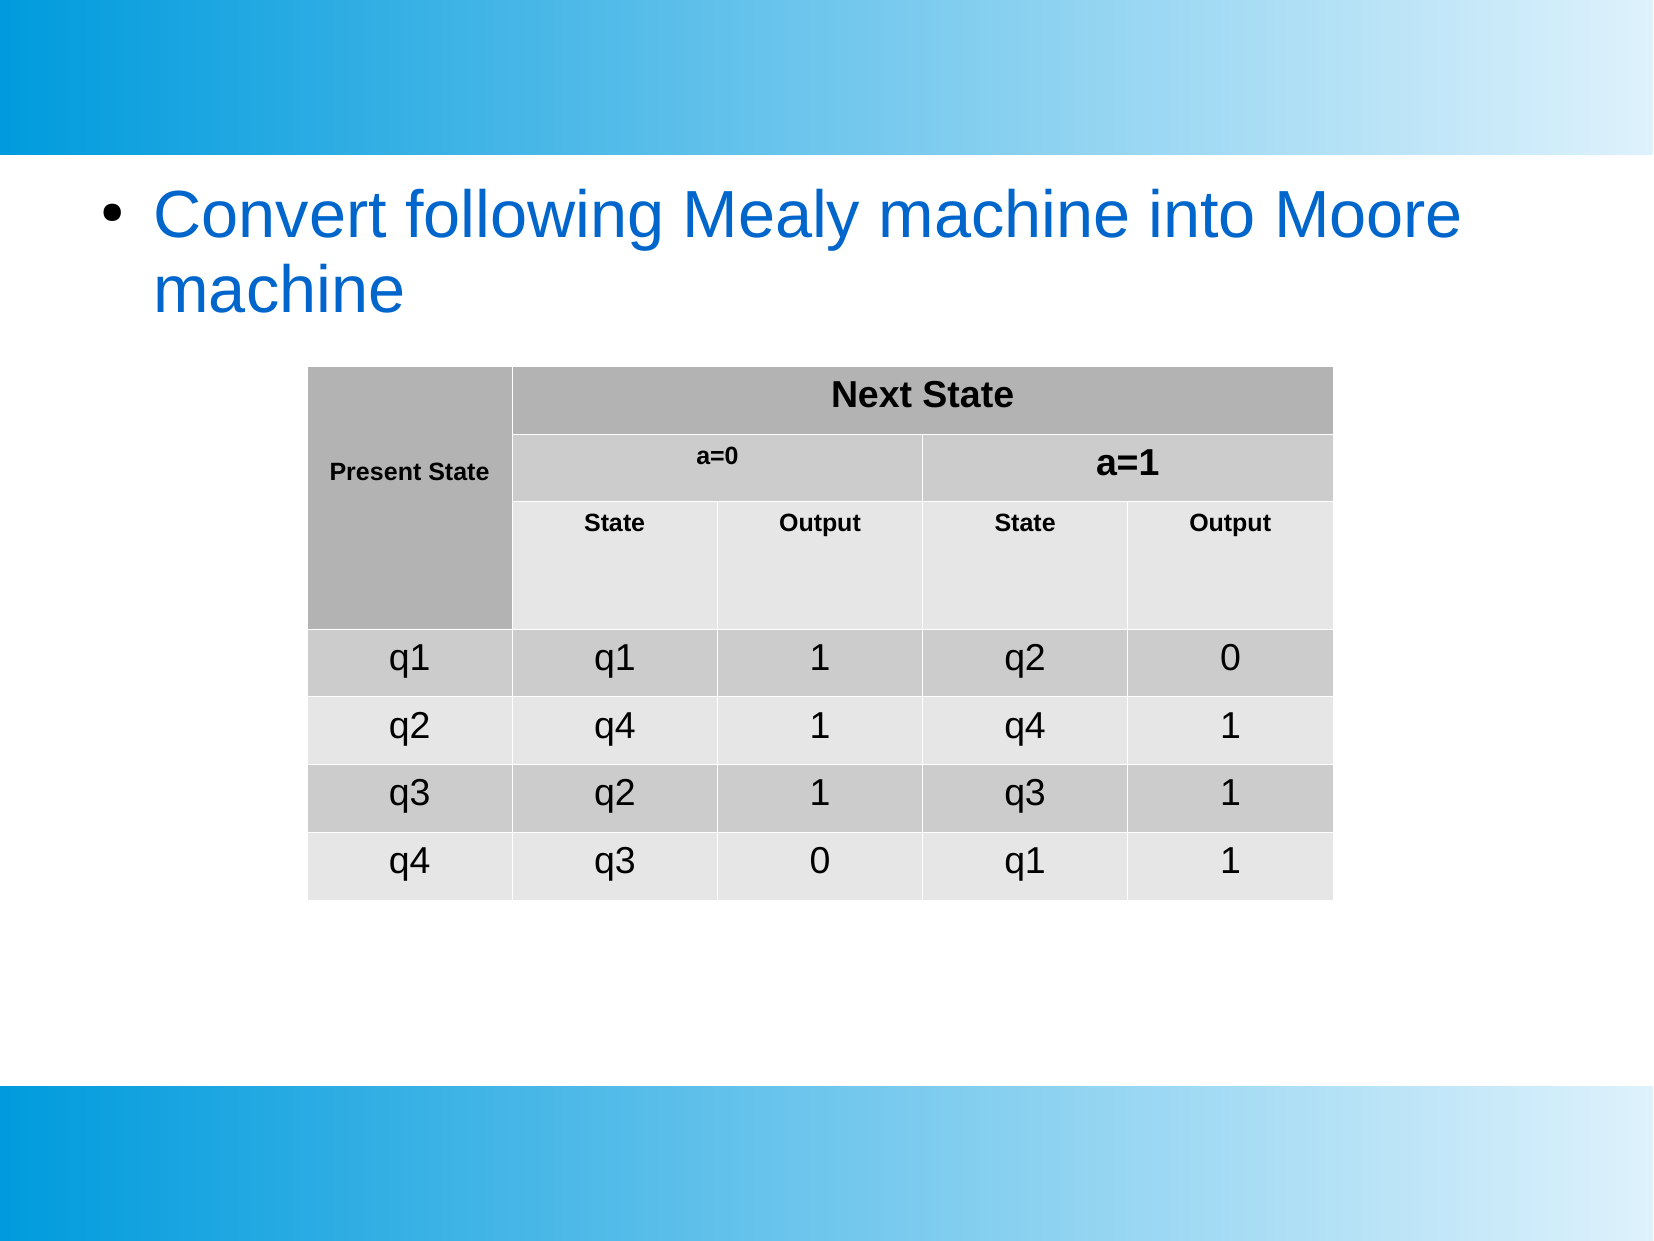

# Convert following Mealy machine into Moore machine
| Present State | Next State | | | |
| --- | --- | --- | --- | --- |
| | a=0 | | a=1 | |
| | State | Output | State | Output |
| q1 | q1 | 1 | q2 | 0 |
| q2 | q4 | 1 | q4 | 1 |
| q3 | q2 | 1 | q3 | 1 |
| q4 | q3 | 0 | q1 | 1 |